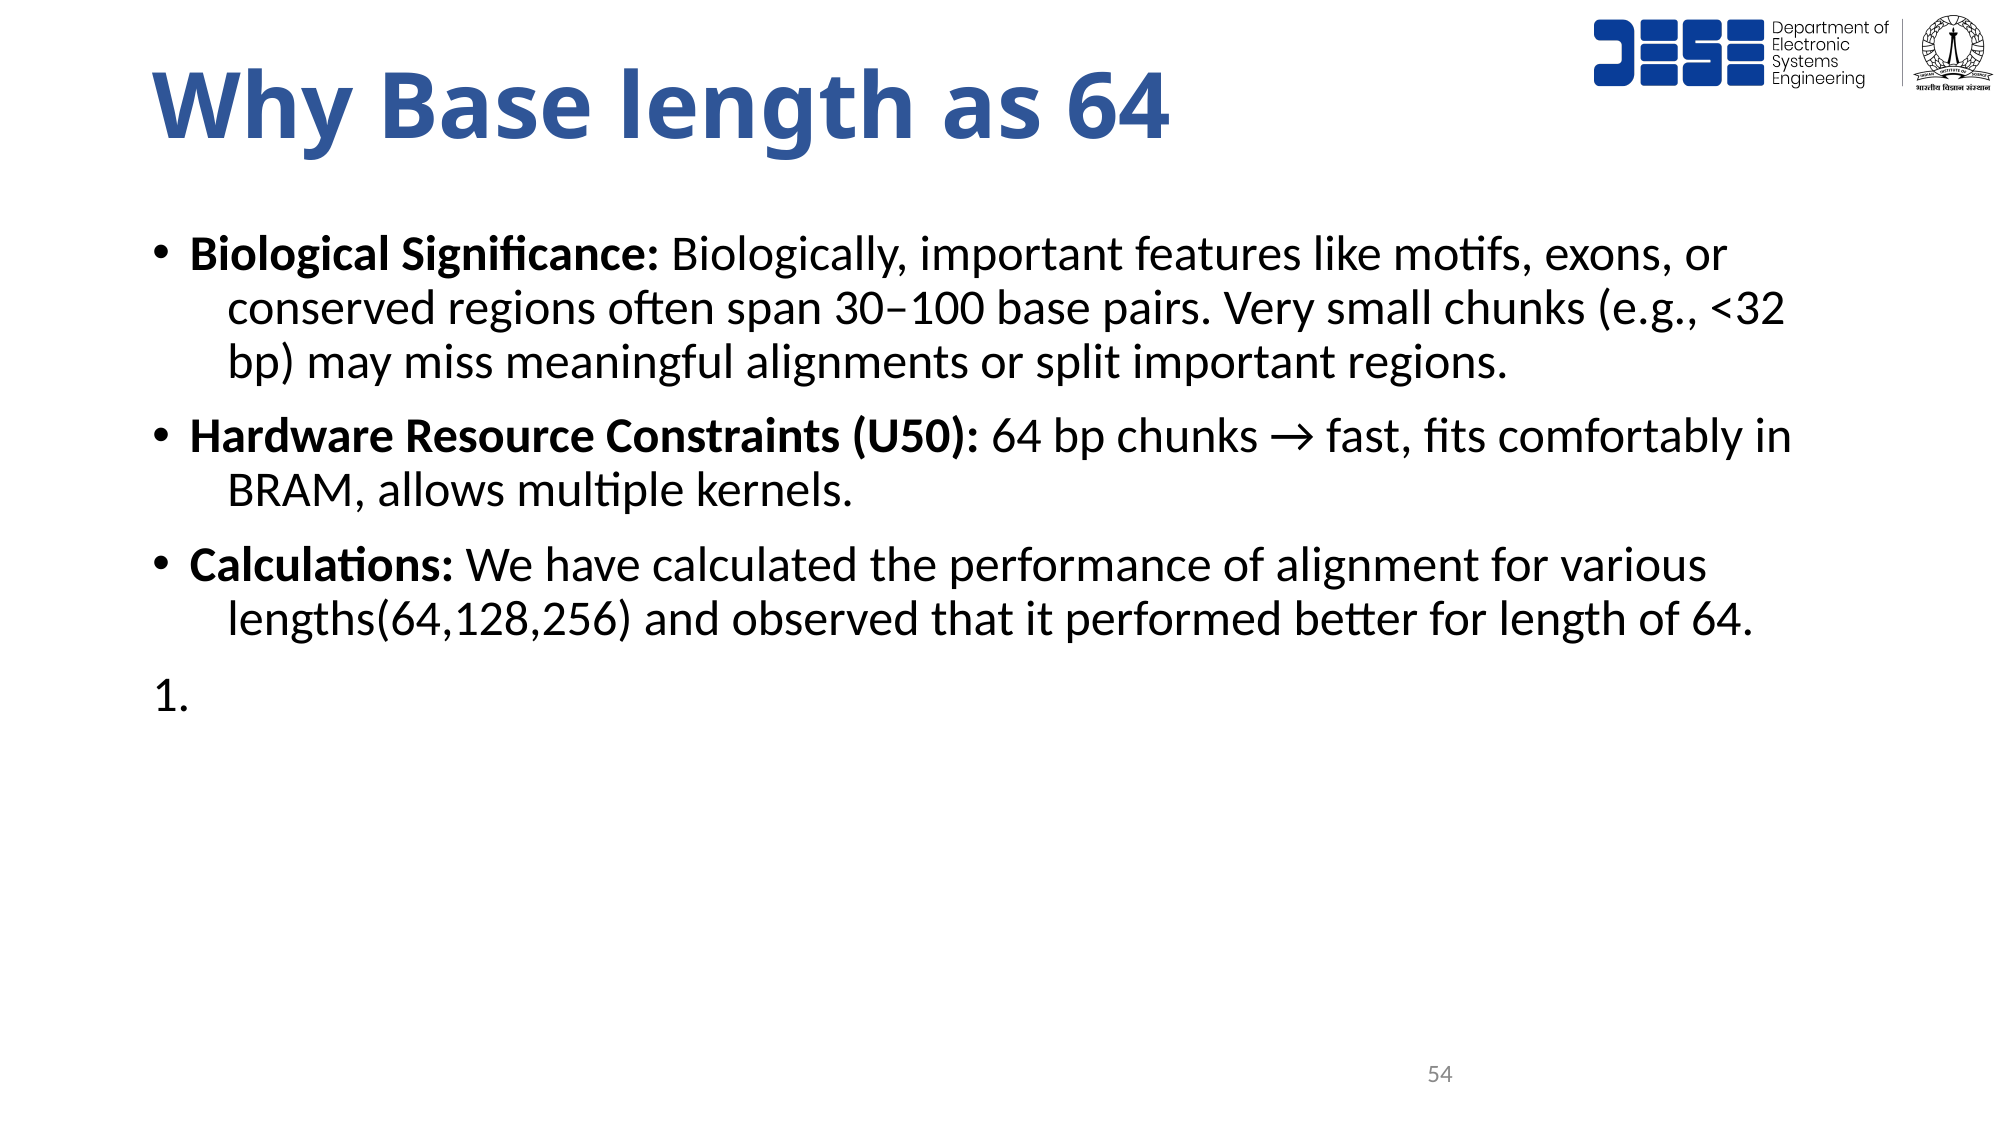

# Why Base length as 64
Biological Significance: Biologically, important features like motifs, exons, or conserved regions often span 30–100 base pairs. Very small chunks (e.g., <32 bp) may miss meaningful alignments or split important regions.
Hardware Resource Constraints (U50): 64 bp chunks → fast, fits comfortably in BRAM, allows multiple kernels.
Calculations: We have calculated the performance of alignment for various lengths(64,128,256) and observed that it performed better for length of 64.